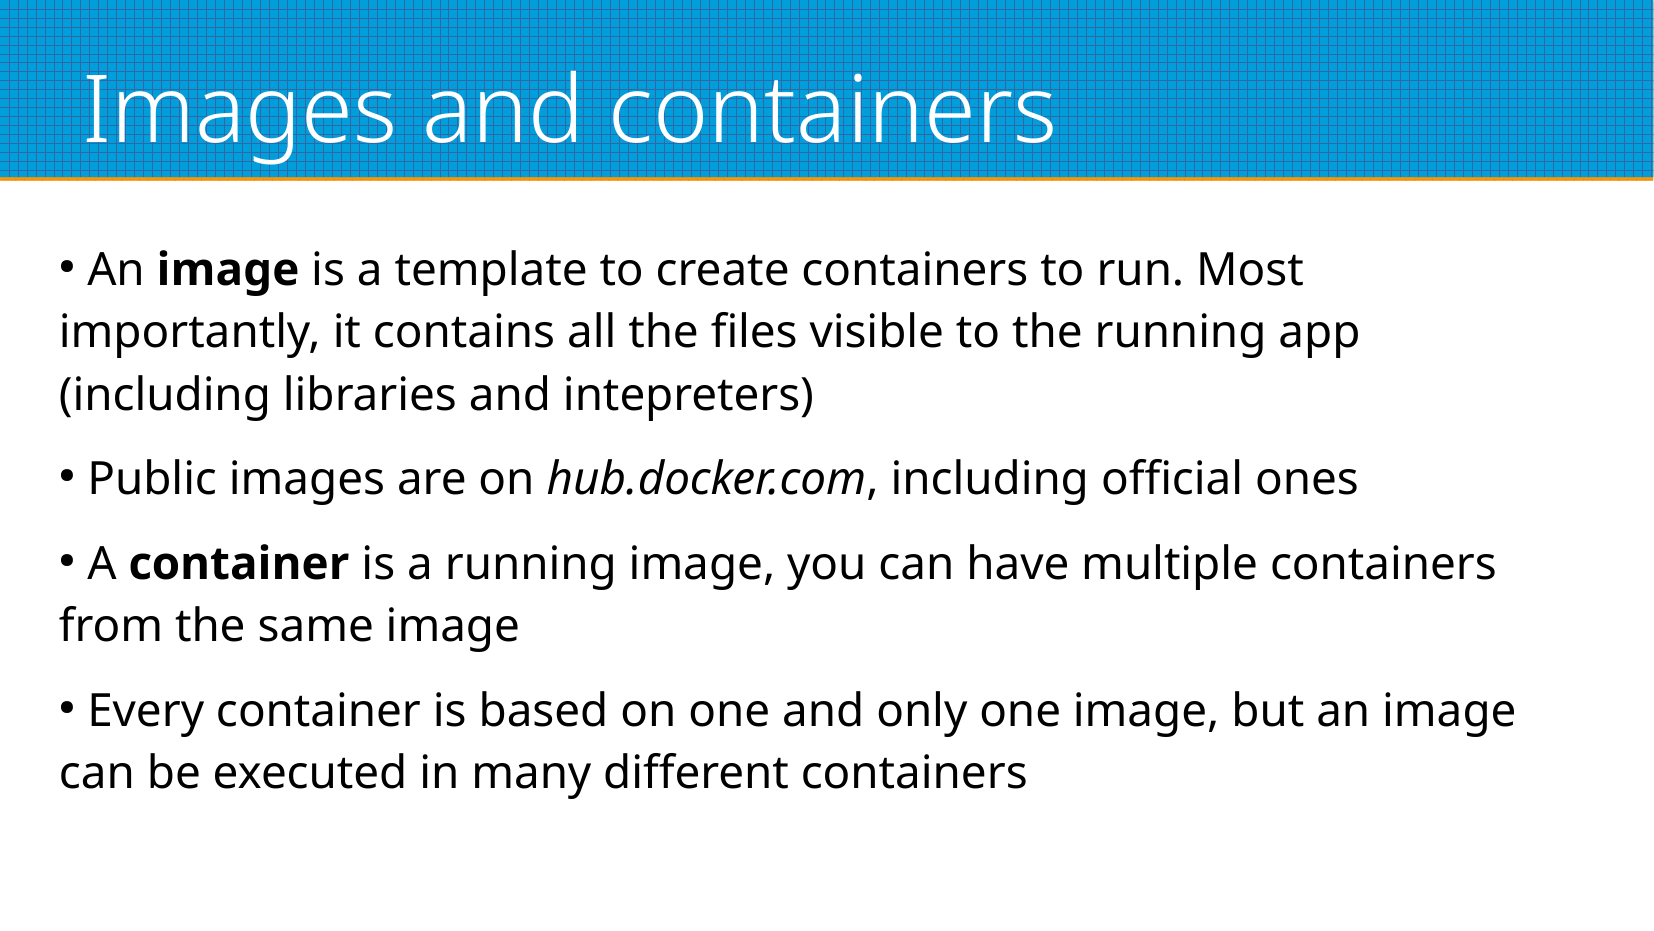

# Images and containers
 An image is a template to create containers to run. Most importantly, it contains all the files visible to the running app (including libraries and intepreters)
 Public images are on hub.docker.com, including official ones
 A container is a running image, you can have multiple containers from the same image
 Every container is based on one and only one image, but an image can be executed in many different containers